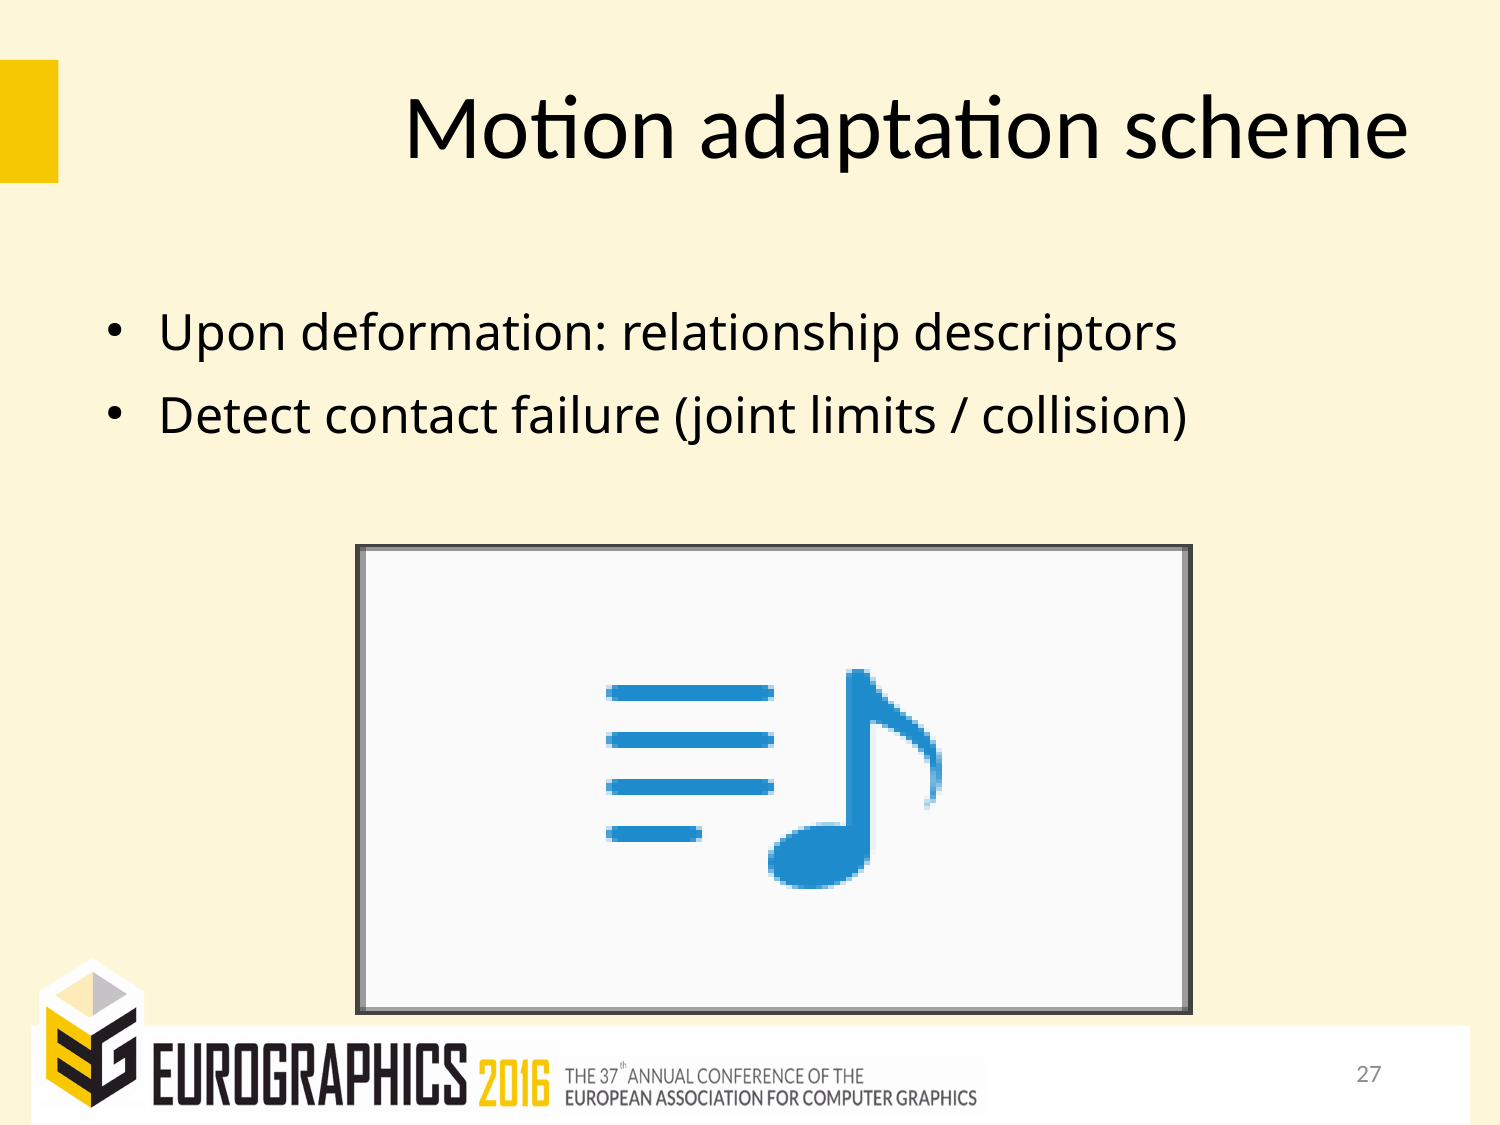

# Motion adaptation scheme
Upon deformation: relationship descriptors
Detect contact failure (joint limits / collision)